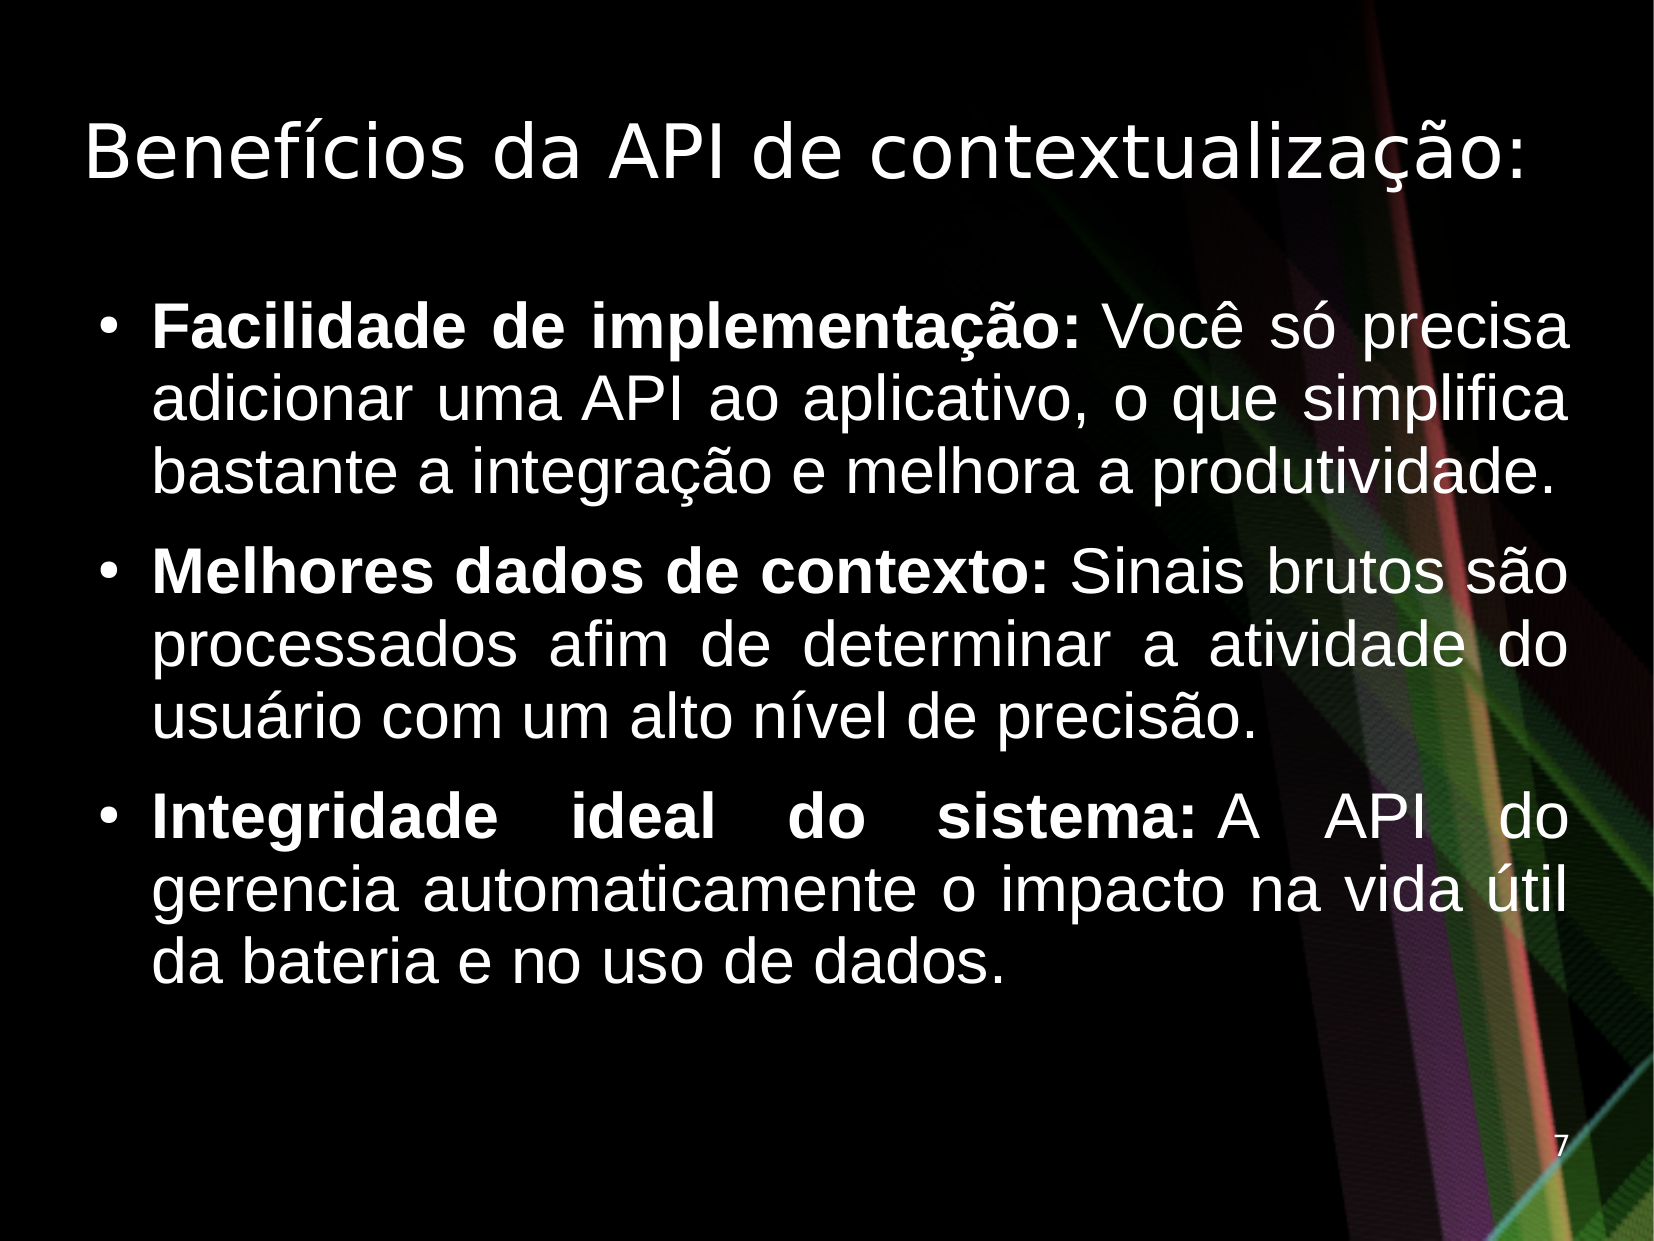

# Benefícios da API de contextualização:
Facilidade de implementação: Você só precisa adicionar uma API ao aplicativo, o que simplifica bastante a integração e melhora a produtividade.
Melhores dados de contexto: Sinais brutos são processados afim de determinar a atividade do usuário com um alto nível de precisão.
Integridade ideal do sistema: A API do gerencia automaticamente o impacto na vida útil da bateria e no uso de dados.
7